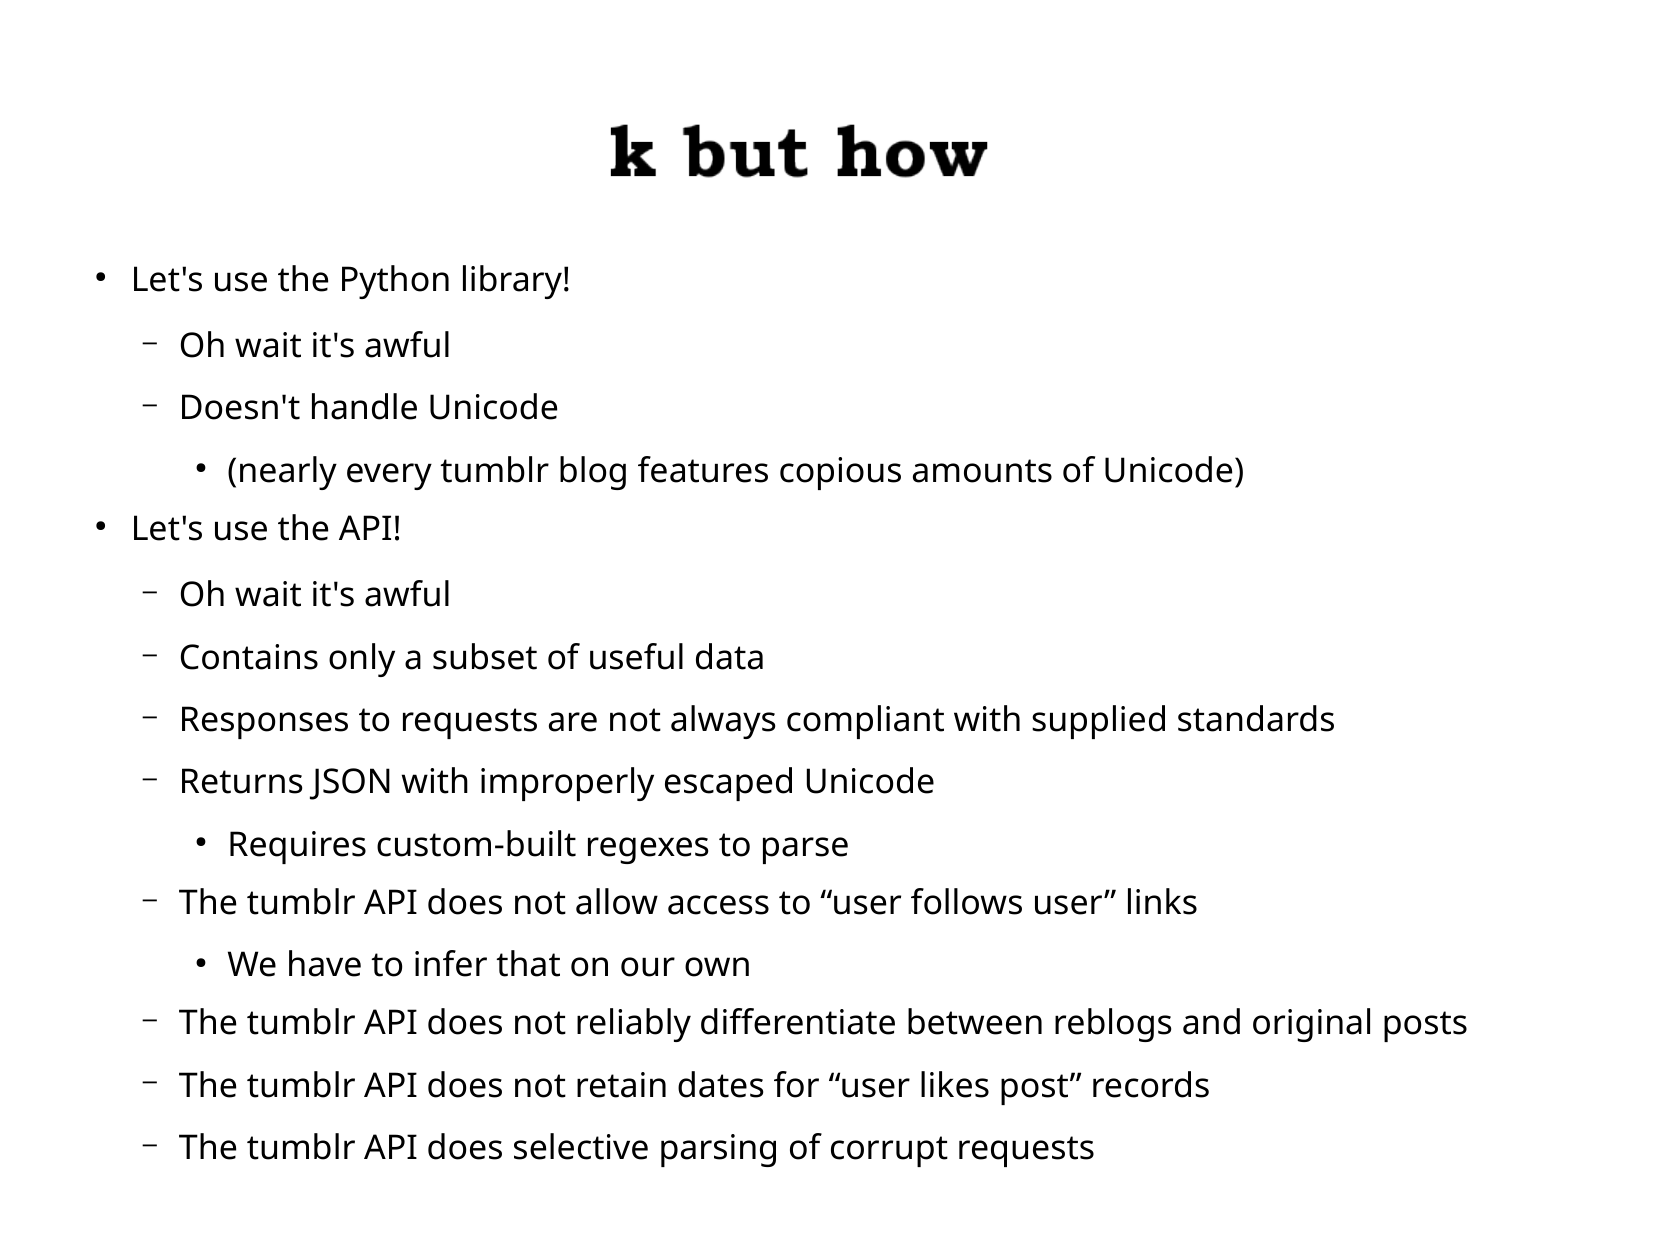

# Let's use the Python library!
Oh wait it's awful
Doesn't handle Unicode
(nearly every tumblr blog features copious amounts of Unicode)
Let's use the API!
Oh wait it's awful
Contains only a subset of useful data
Responses to requests are not always compliant with supplied standards
Returns JSON with improperly escaped Unicode
Requires custom-built regexes to parse
The tumblr API does not allow access to “user follows user” links
We have to infer that on our own
The tumblr API does not reliably differentiate between reblogs and original posts
The tumblr API does not retain dates for “user likes post” records
The tumblr API does selective parsing of corrupt requests